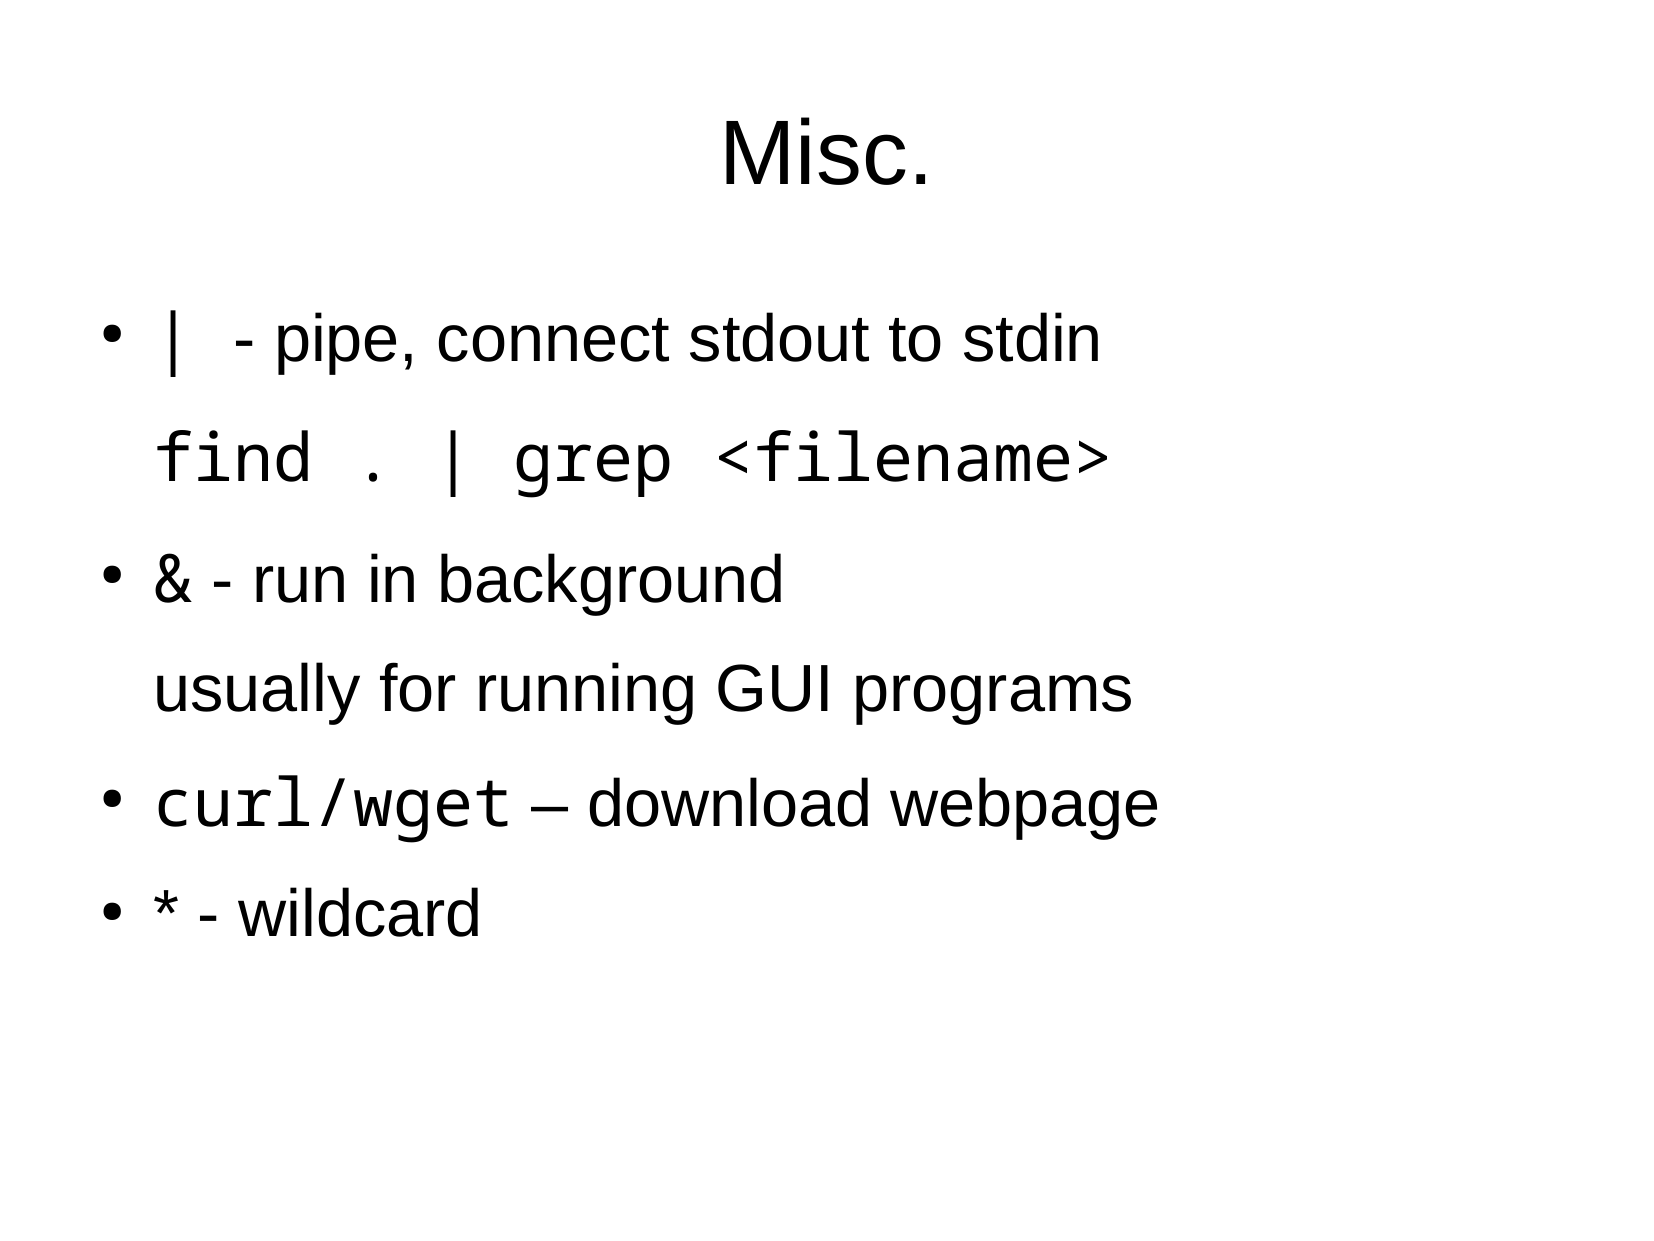

# Misc.
| - pipe, connect stdout to stdin
find . | grep <filename>
& - run in background
usually for running GUI programs
curl/wget – download webpage
* - wildcard